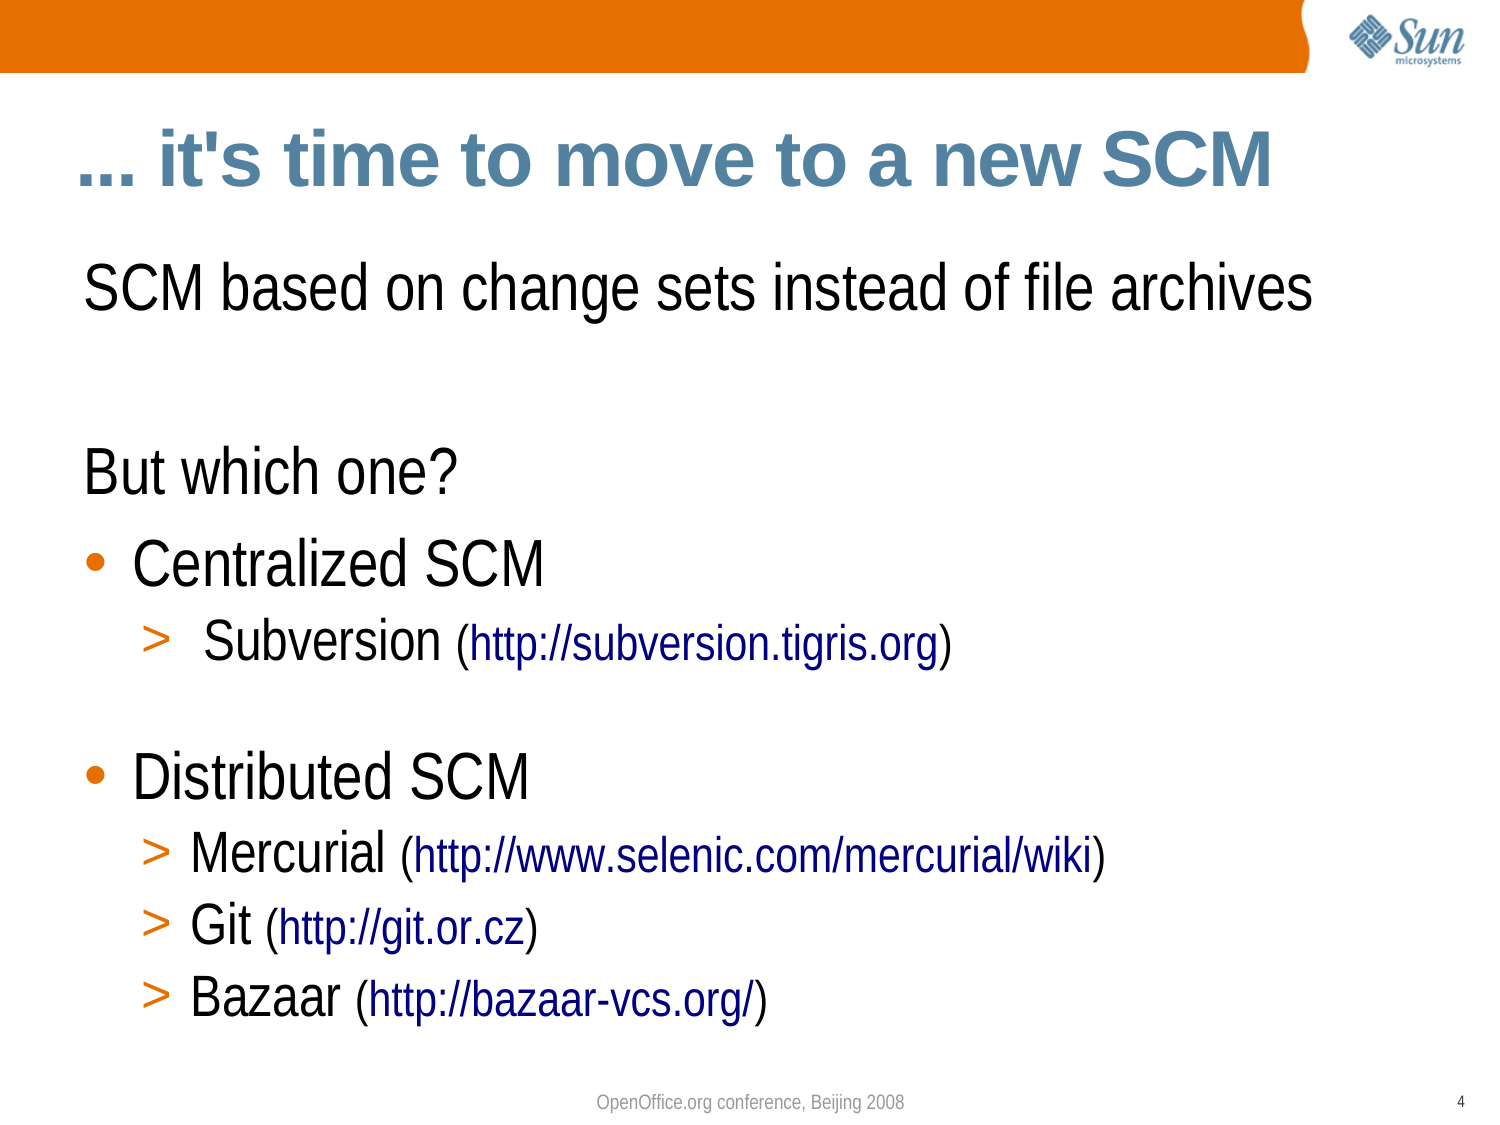

# ... it's time to move to a new SCM
SCM based on change sets instead of file archives
But which one?
Centralized SCM
 Subversion (http://subversion.tigris.org)
Distributed SCM
Mercurial (http://www.selenic.com/mercurial/wiki)
Git (http://git.or.cz)
Bazaar (http://bazaar-vcs.org/)